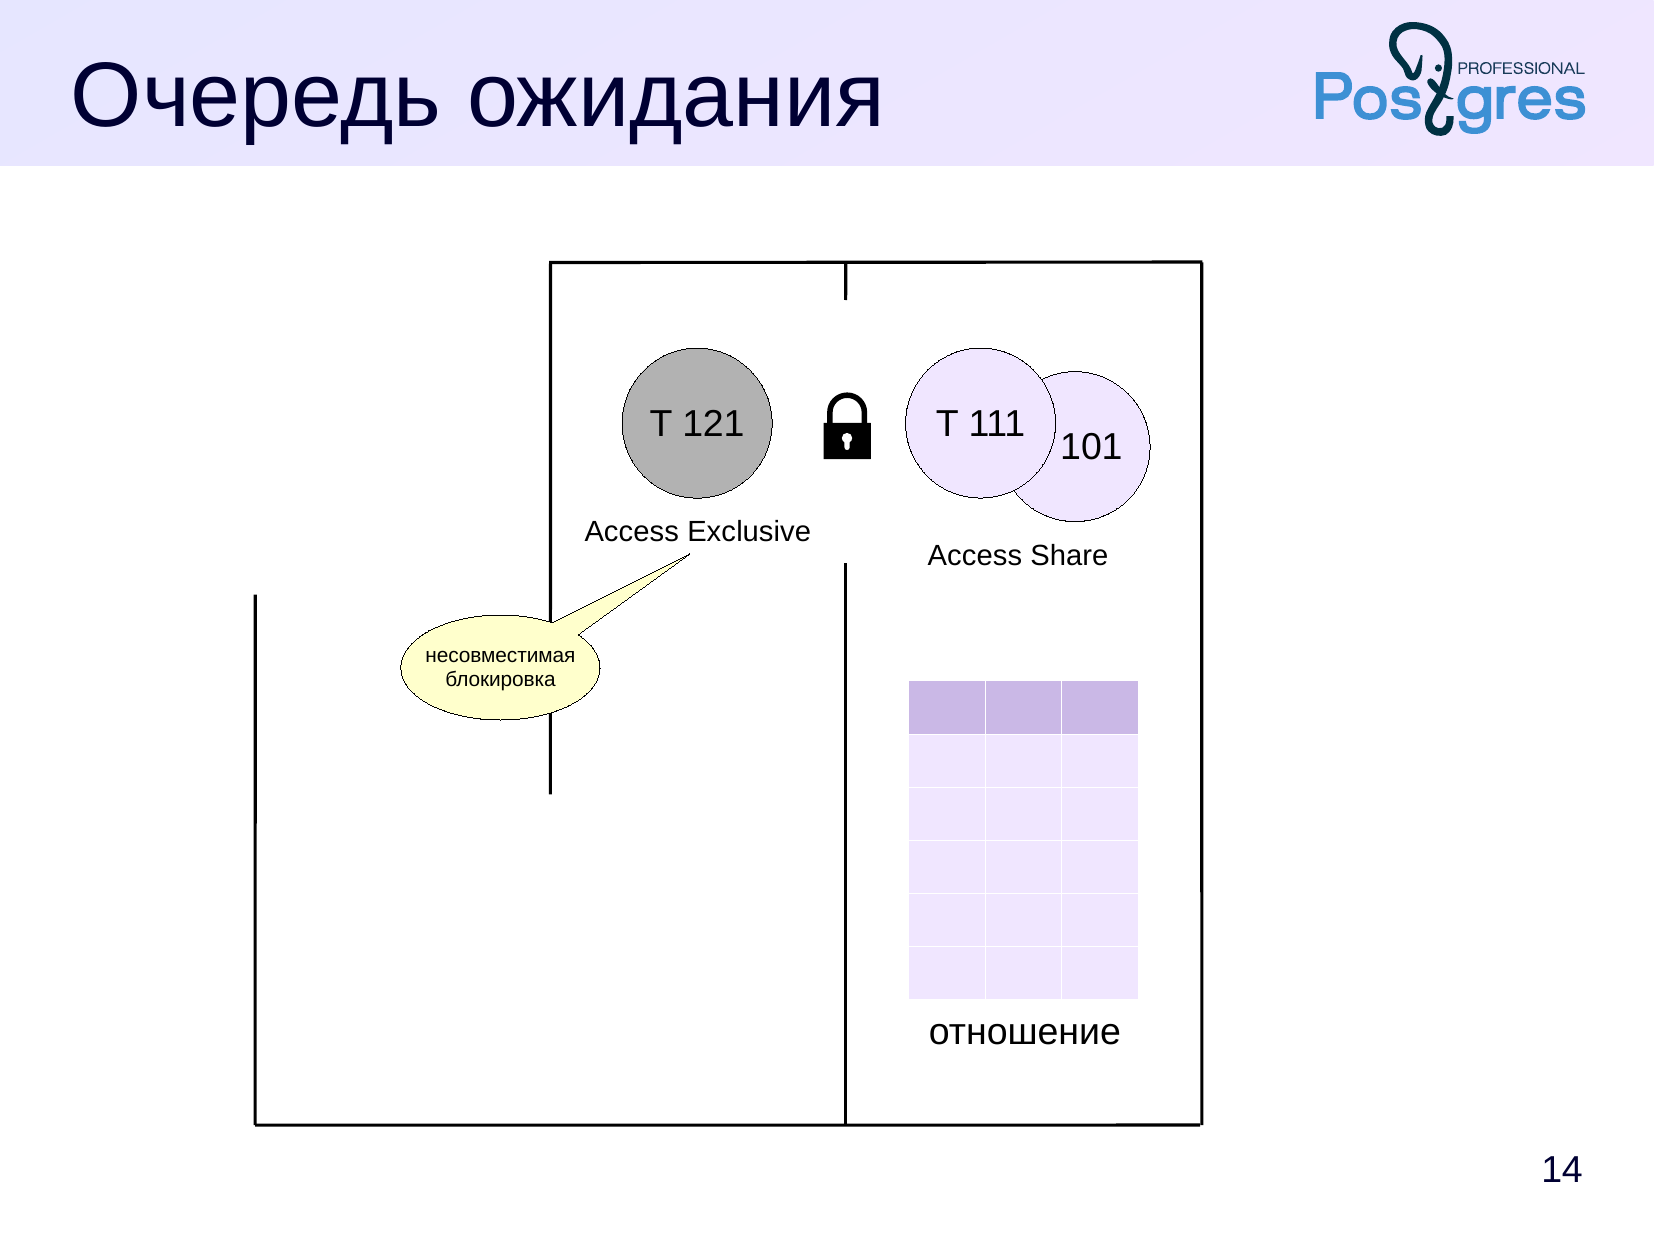

# Очередь ожидания
T 111
T 121
T 101
Access Exclusive
Access Share
несовместимая
блокировка
отношение